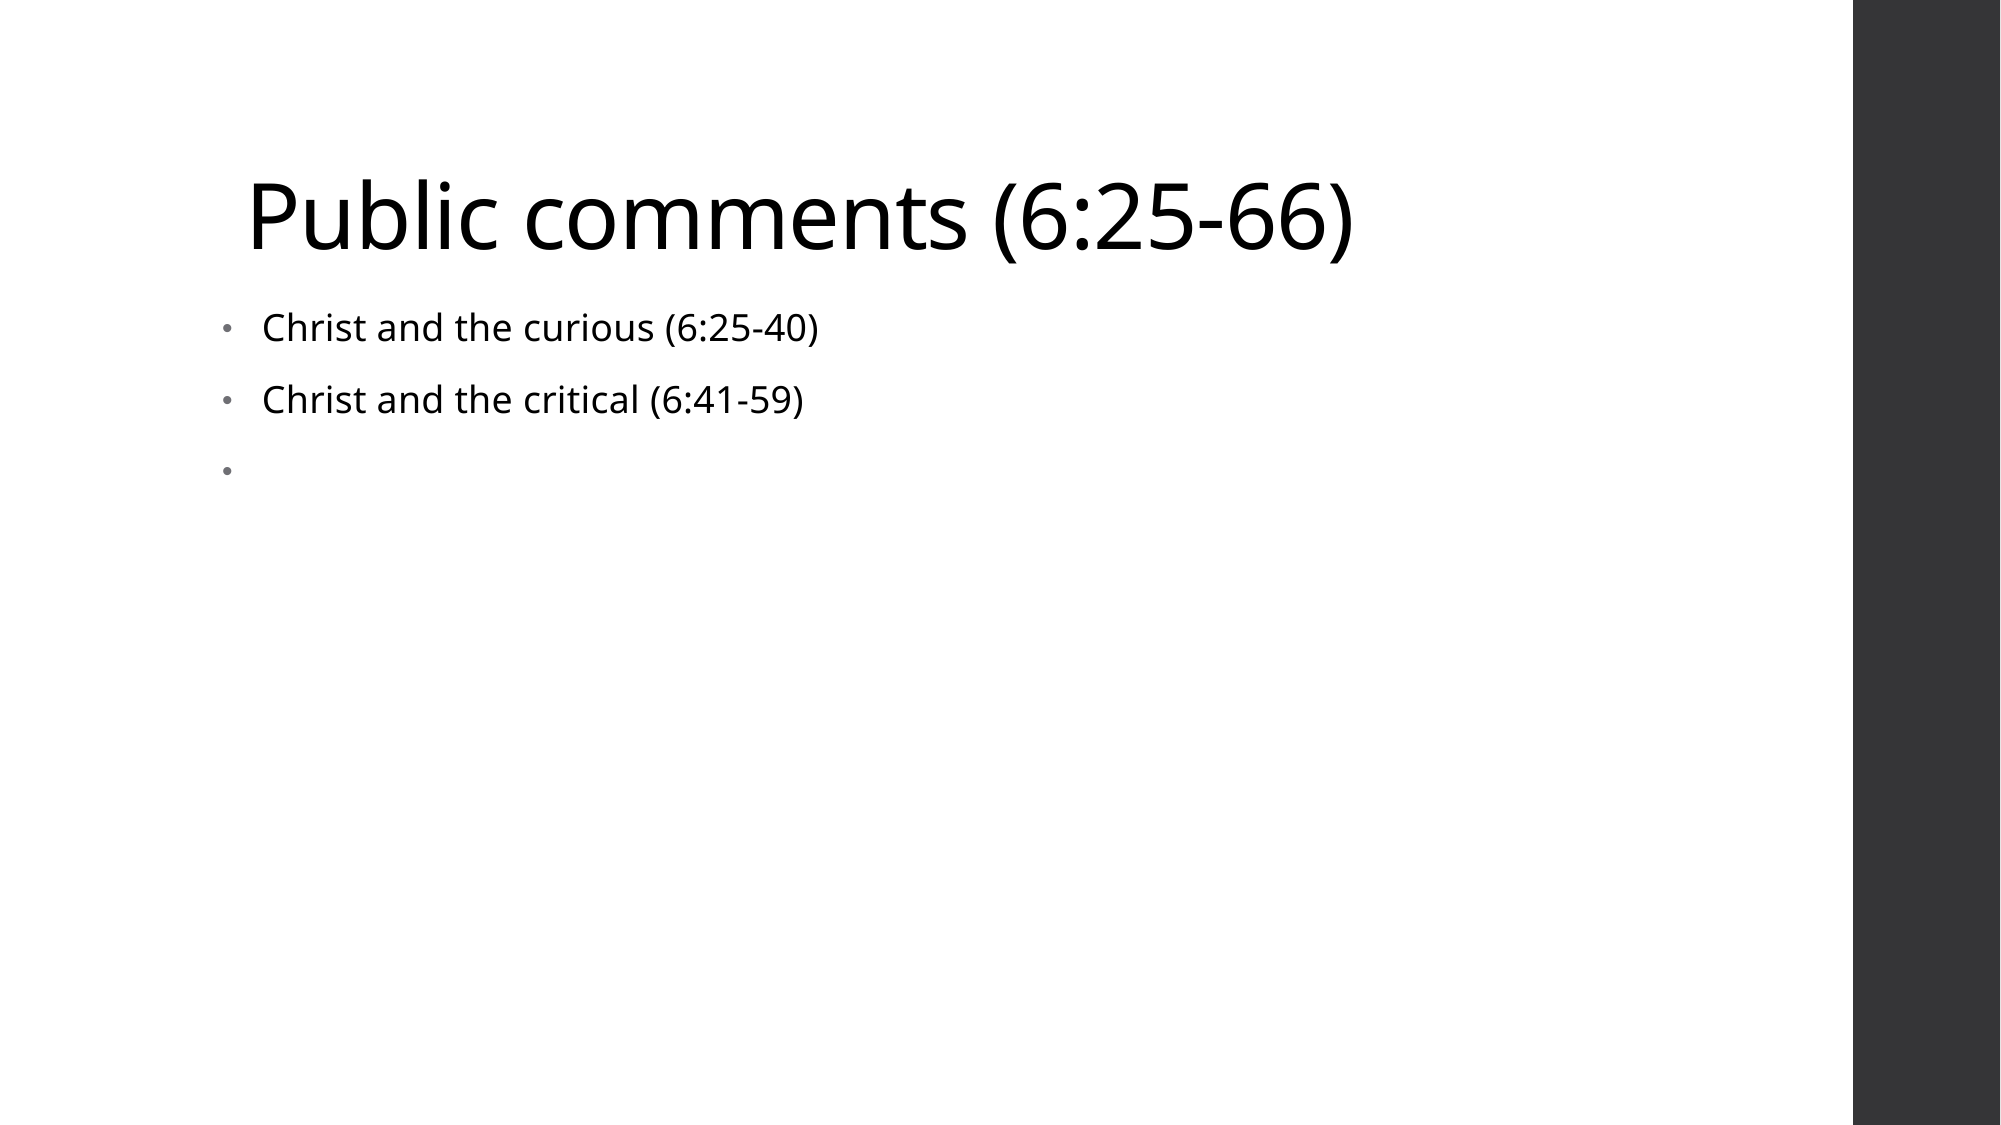

# Public comments (6:25-66)
 Christ and the curious (6:25-40)
 Christ and the critical (6:41-59)